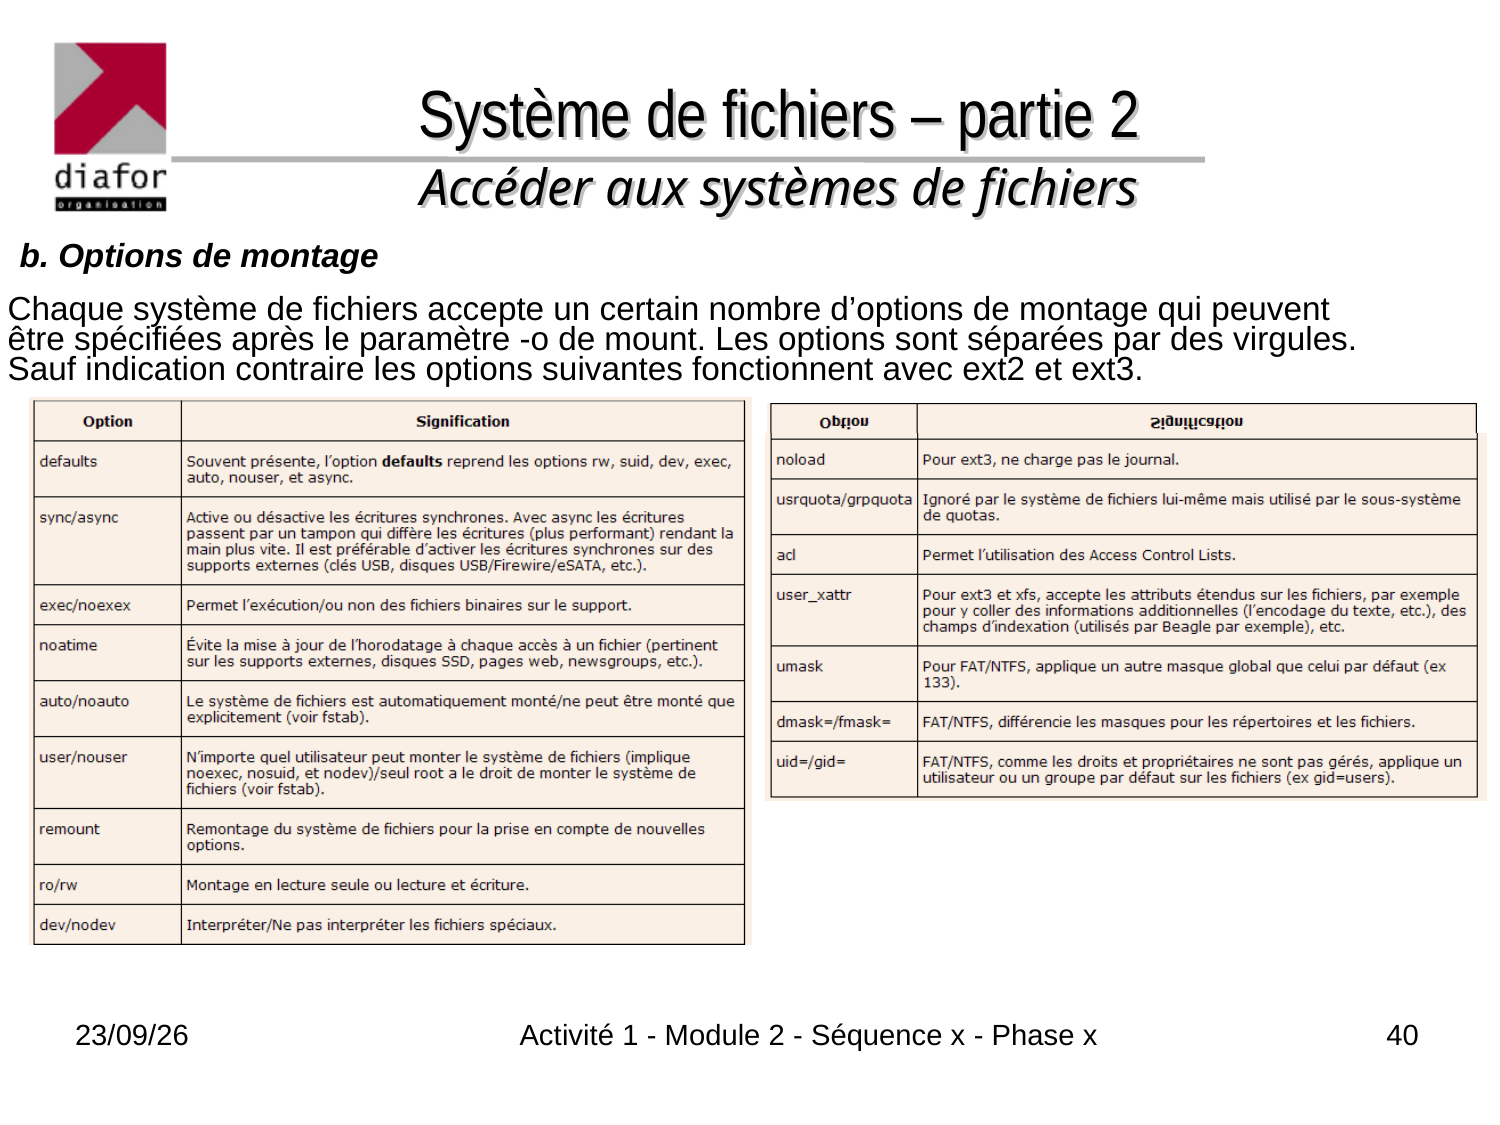

# Système de fichiers – partie 2 Accéder aux systèmes de fichiers
b. Options de montage
Chaque système de fichiers accepte un certain nombre d’options de montage qui peuvent être spécifiées après le paramètre -o de mount. Les options sont séparées par des virgules. Sauf indication contraire les options suivantes fonctionnent avec ext2 et ext3.
Activité 1 - Module 2 - Séquence x - Phase x
40